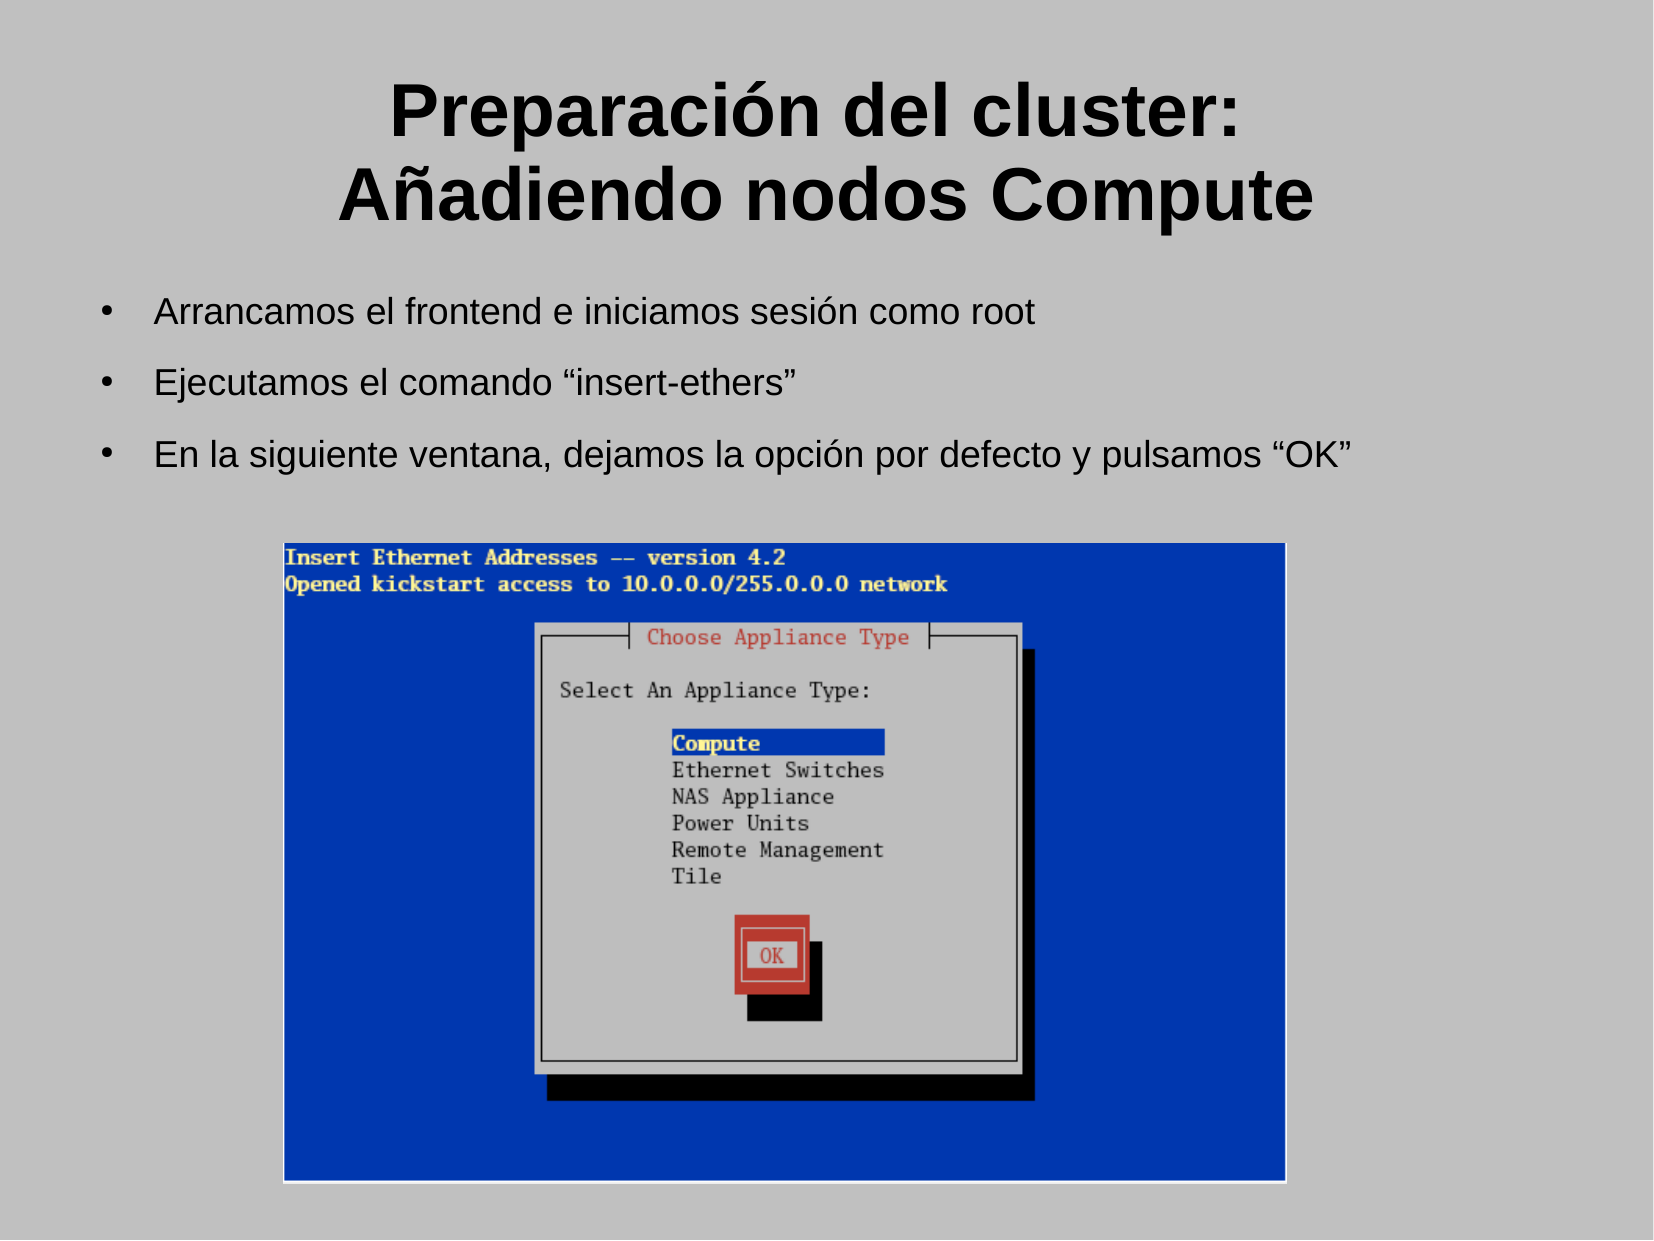

# Preparación del cluster: Añadiendo nodos Compute
Arrancamos el frontend e iniciamos sesión como root
Ejecutamos el comando “insert-ethers”
En la siguiente ventana, dejamos la opción por defecto y pulsamos “OK”